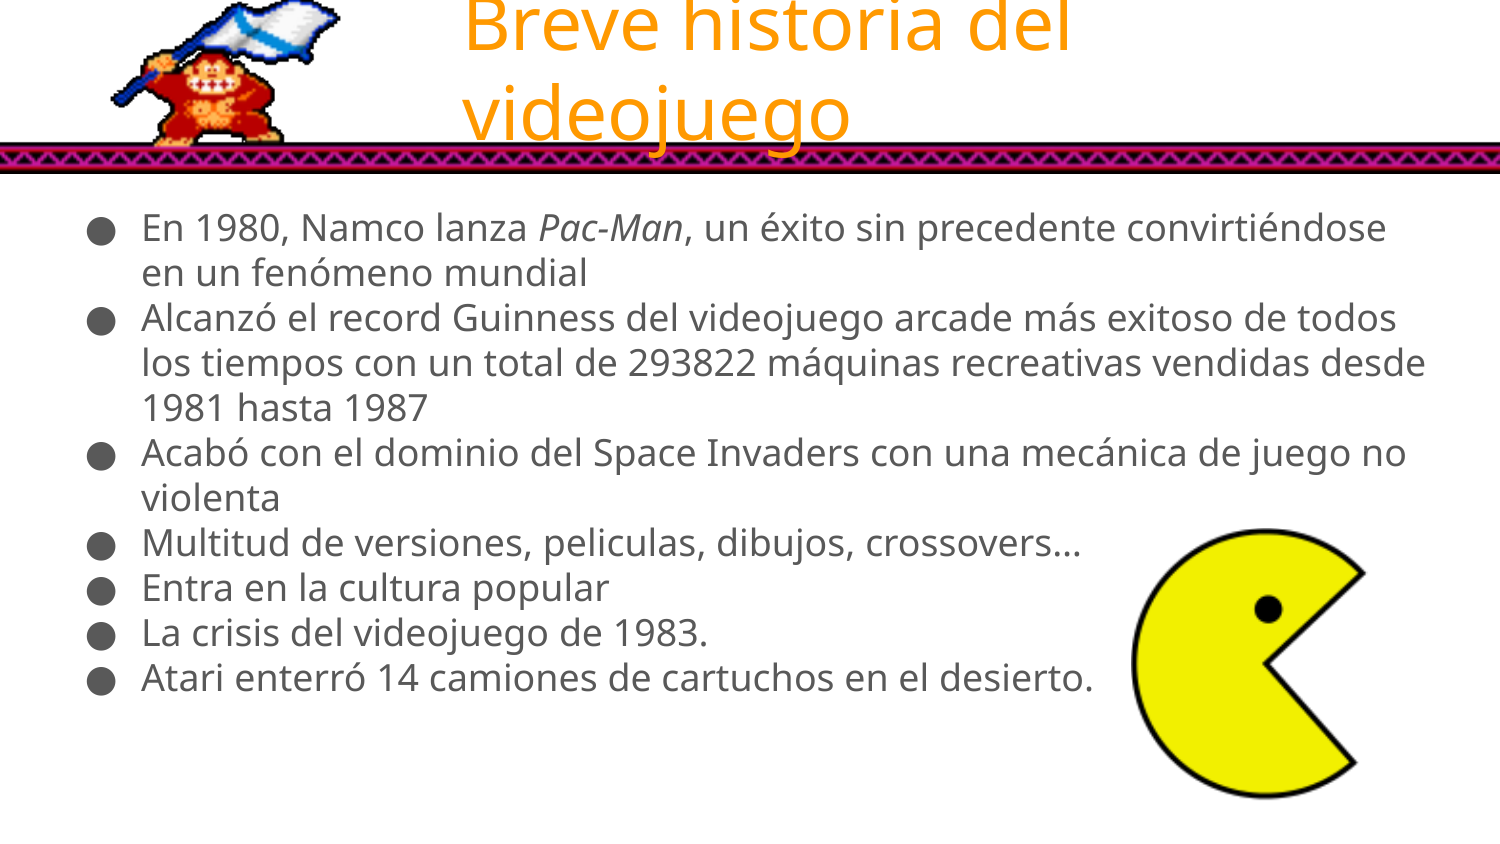

# Breve historia del videojuego
En 1980, Namco lanza Pac-Man, un éxito sin precedente convirtiéndose en un fenómeno mundial
Alcanzó el record Guinness del videojuego arcade más exitoso de todos los tiempos con un total de 293822 máquinas recreativas vendidas desde 1981 hasta 1987
Acabó con el dominio del Space Invaders con una mecánica de juego no violenta
Multitud de versiones, peliculas, dibujos, crossovers…
Entra en la cultura popular
La crisis del videojuego de 1983.
Atari enterró 14 camiones de cartuchos en el desierto.